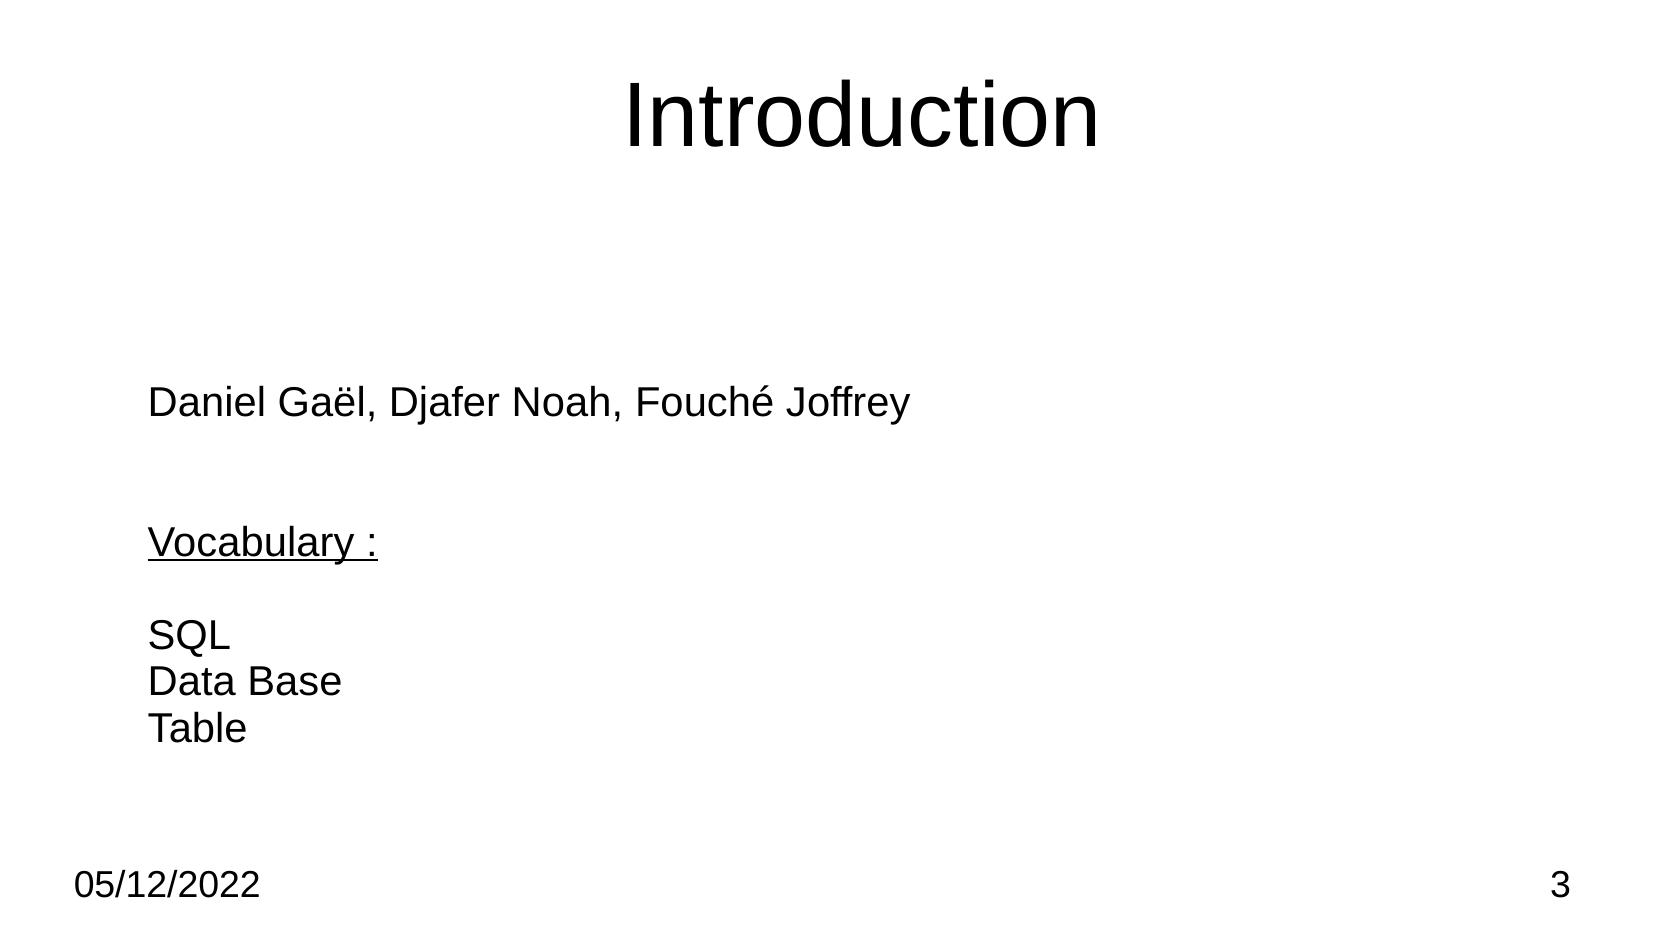

# Introduction
Daniel Gaël, Djafer Noah, Fouché Joffrey
Vocabulary :
SQL
Data Base
Table
05/12/2022
3